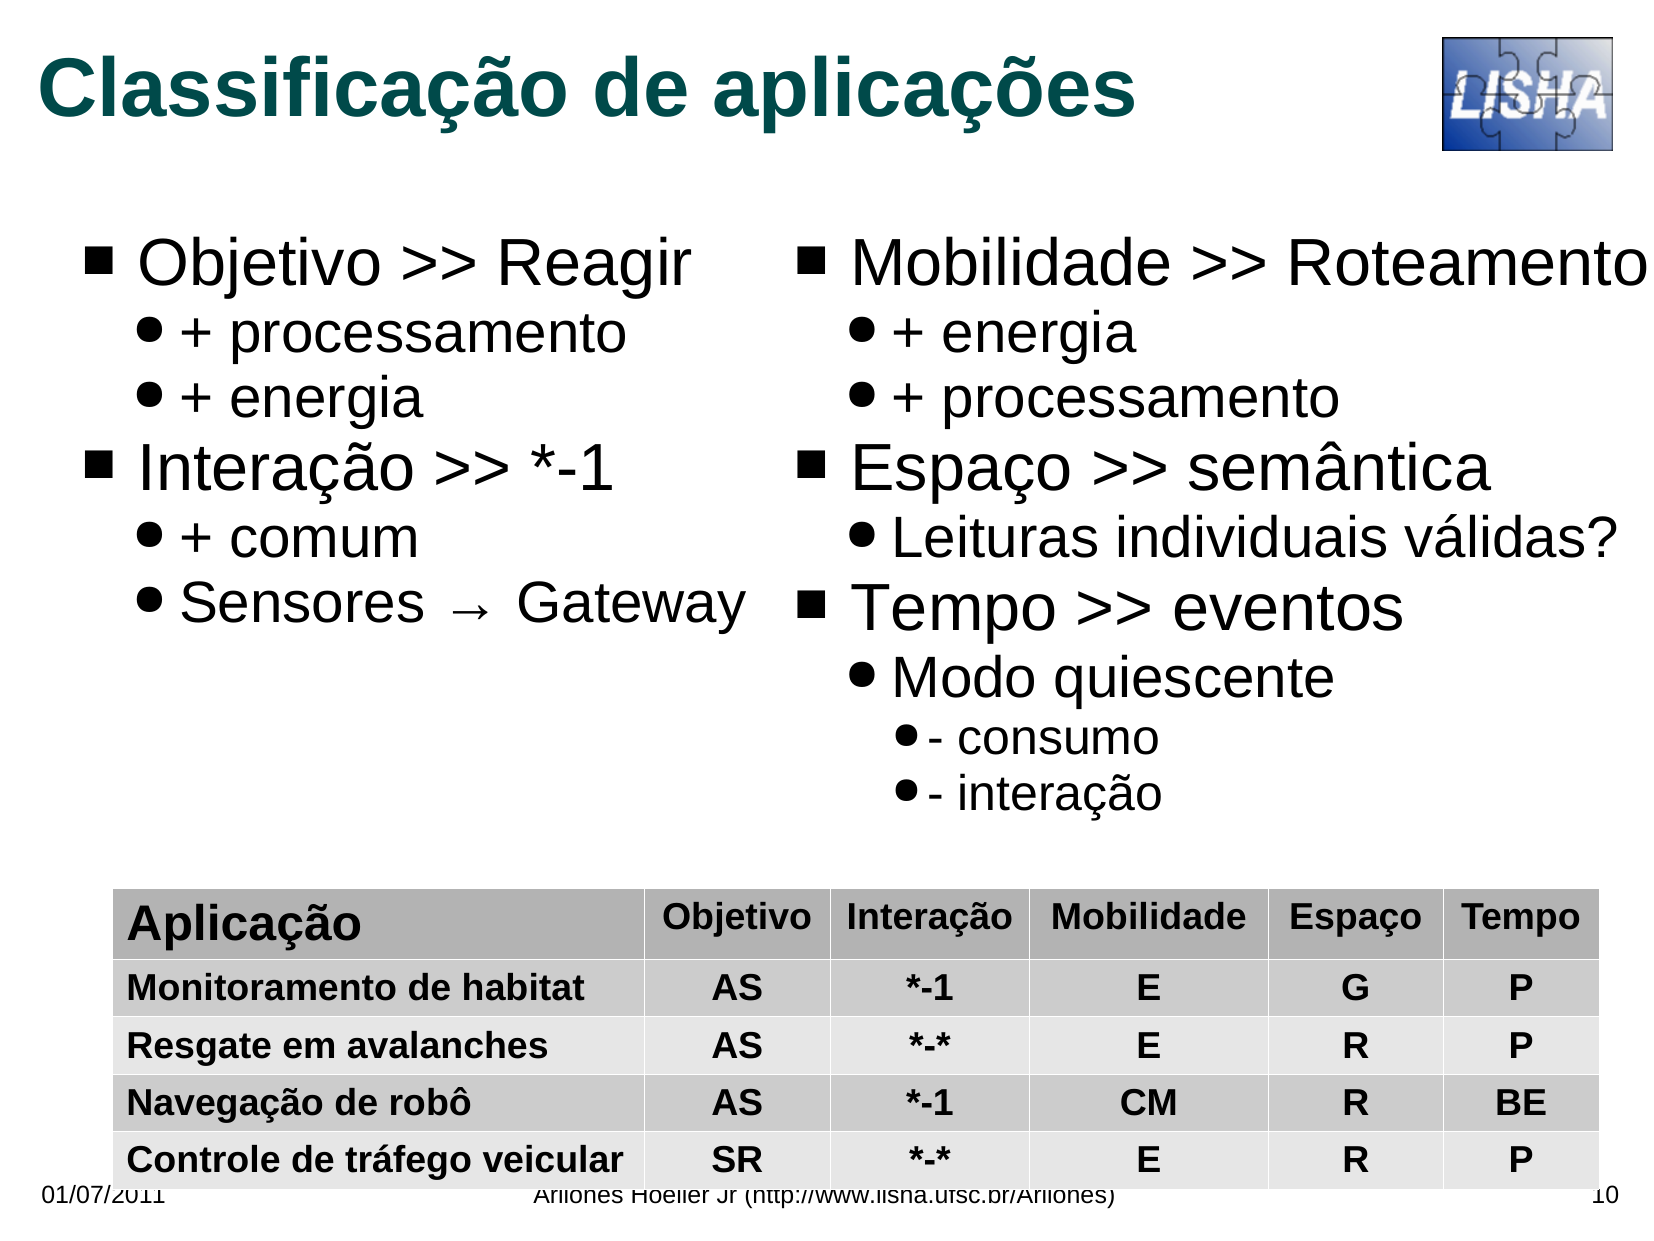

# Classificação de aplicações
Objetivo >> Reagir
+ processamento
+ energia
Interação >> *-1
+ comum
Sensores → Gateway
Mobilidade >> Roteamento
+ energia
+ processamento
Espaço >> semântica
Leituras individuais válidas?
Tempo >> eventos
Modo quiescente
- consumo
- interação
| Aplicação | Objetivo | Interação | Mobilidade | Espaço | Tempo |
| --- | --- | --- | --- | --- | --- |
| Monitoramento de habitat | AS | \*-1 | E | G | P |
| Resgate em avalanches | AS | \*-\* | E | R | P |
| Navegação de robô | AS | \*-1 | CM | R | BE |
| Controle de tráfego veicular | SR | \*-\* | E | R | P |